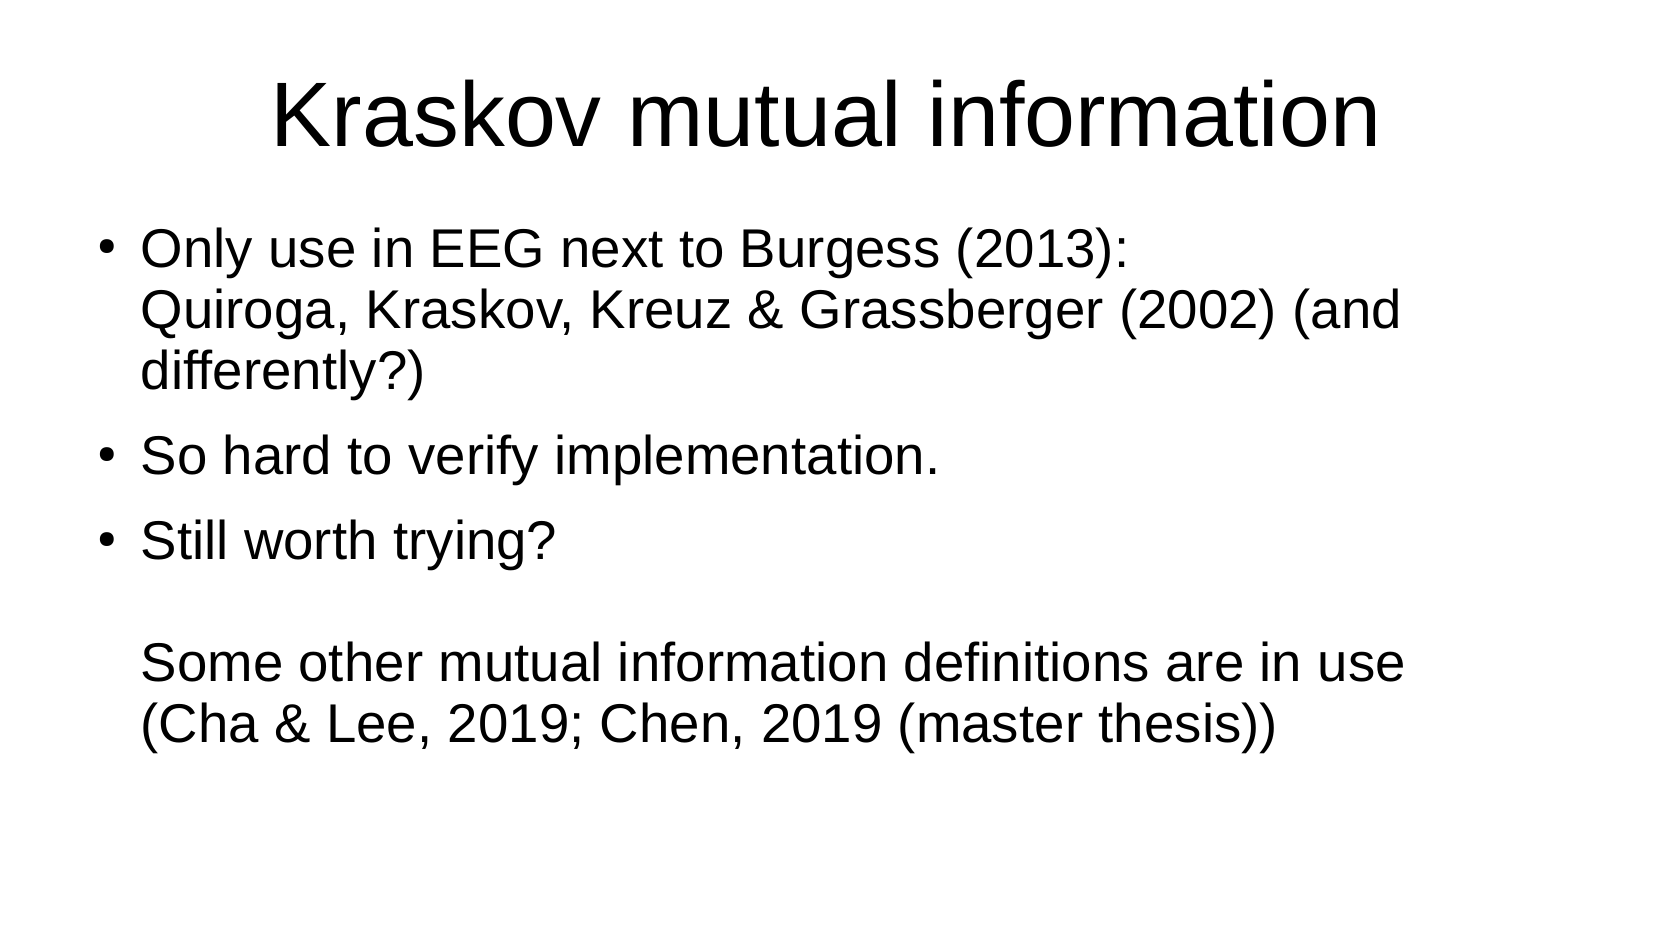

# Kraskov mutual information
Only use in EEG next to Burgess (2013):
Quiroga, Kraskov, Kreuz & Grassberger (2002) (and differently?)
So hard to verify implementation.
Still worth trying?
Some other mutual information definitions are in use
(Cha & Lee, 2019; Chen, 2019 (master thesis))